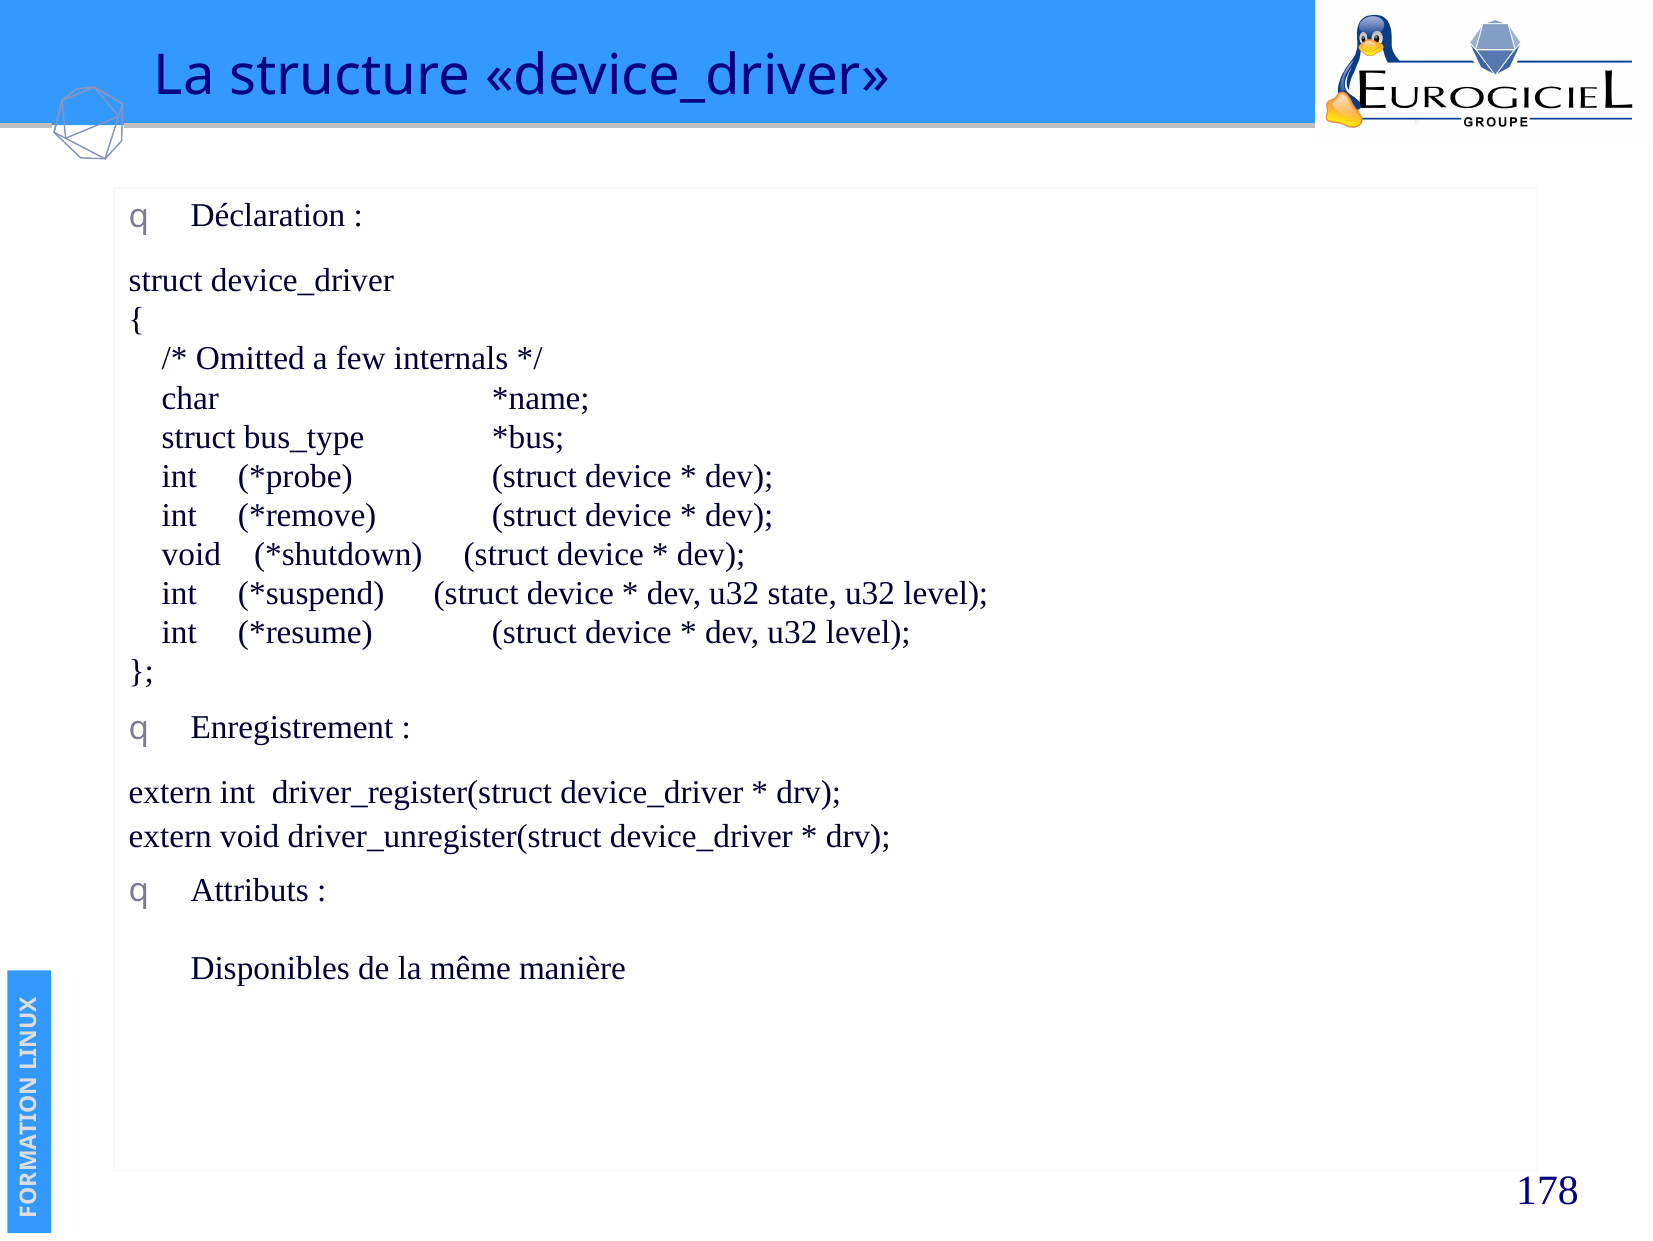

# La structure «device_driver»
Déclaration :
struct device_driver
{
 /* Omitted a few internals */
 char		 *name;
 struct bus_type	 *bus;
 int (*probe)	 (struct device * dev);
 int (*remove)	 (struct device * dev);
 void (*shutdown) (struct device * dev);
 int (*suspend) (struct device * dev, u32 state, u32 level);
 int (*resume)	 (struct device * dev, u32 level);
};
Enregistrement :
extern int driver_register(struct device_driver * drv);
extern void driver_unregister(struct device_driver * drv);
Attributs :
Disponibles de la même manière